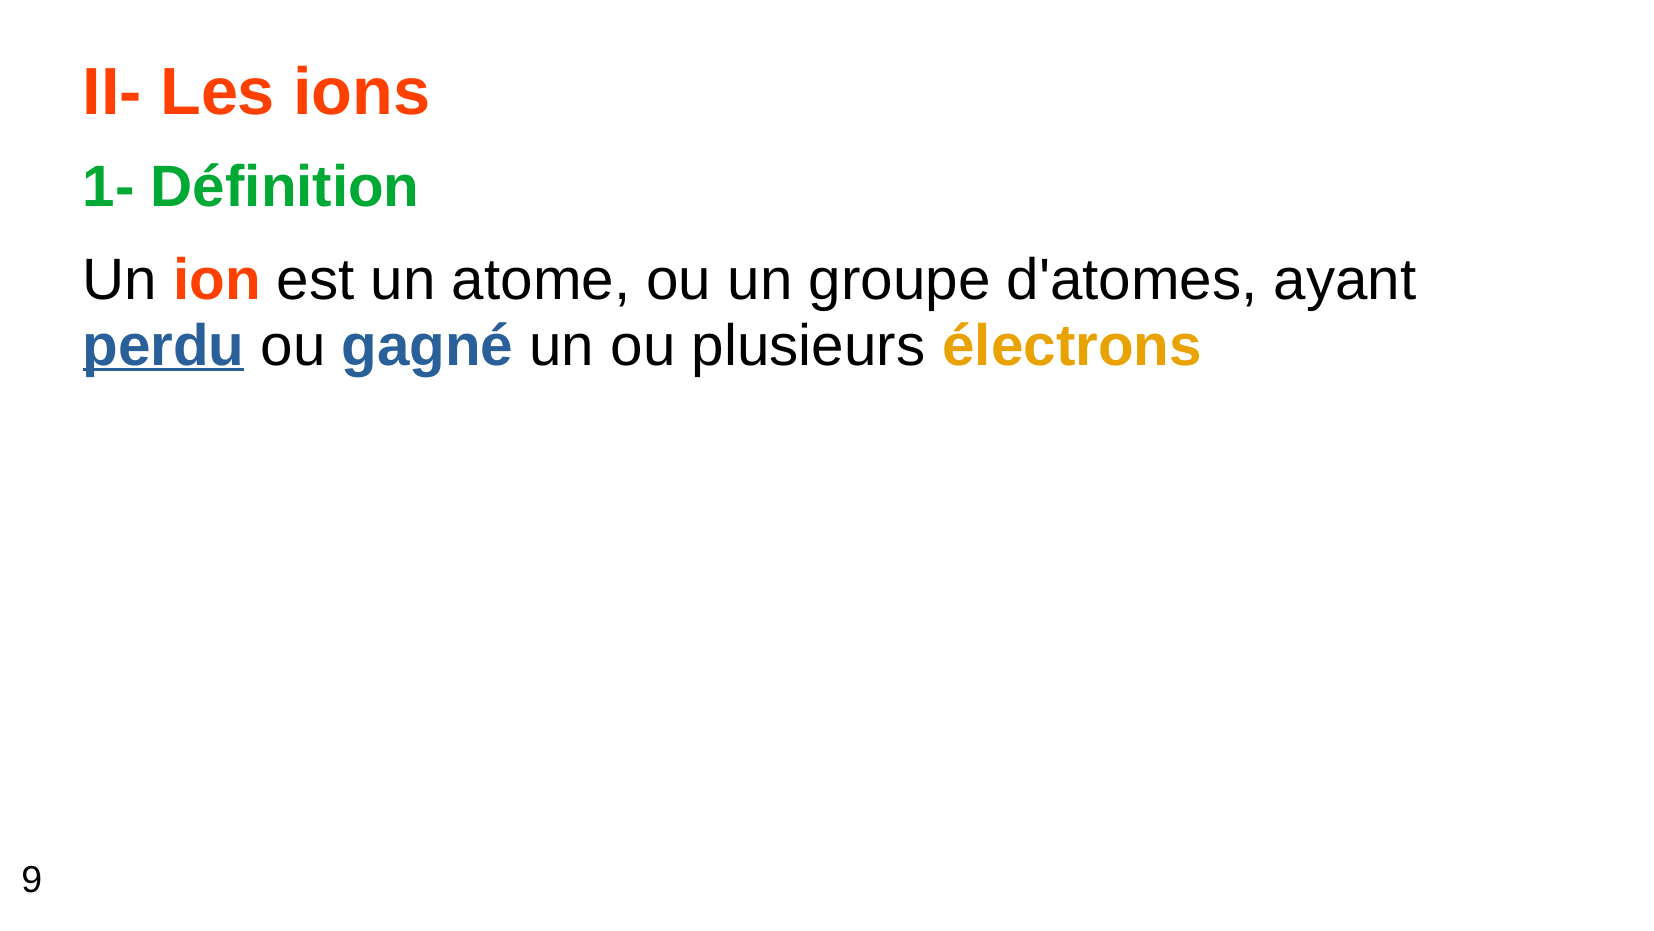

# II- Les ions
1- Définition
Un ion est un atome, ou un groupe d'atomes, ayant perdu ou gagné un ou plusieurs électrons